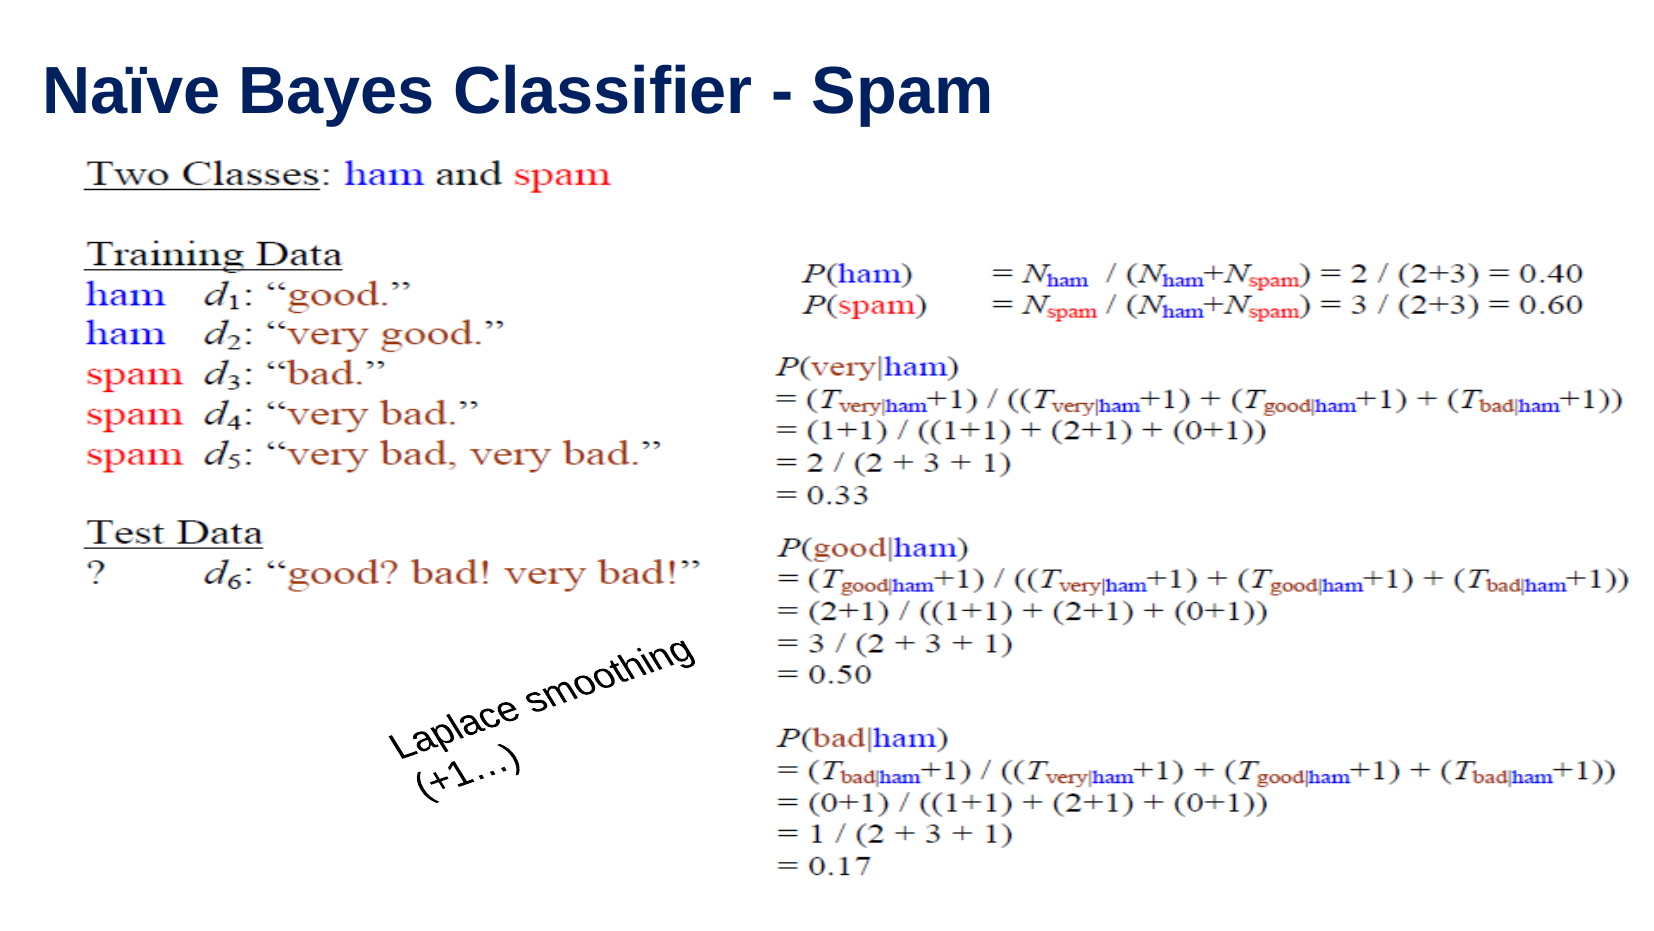

# Naïve Bayes Classifier - Spam
Laplace smoothing
(+1…)